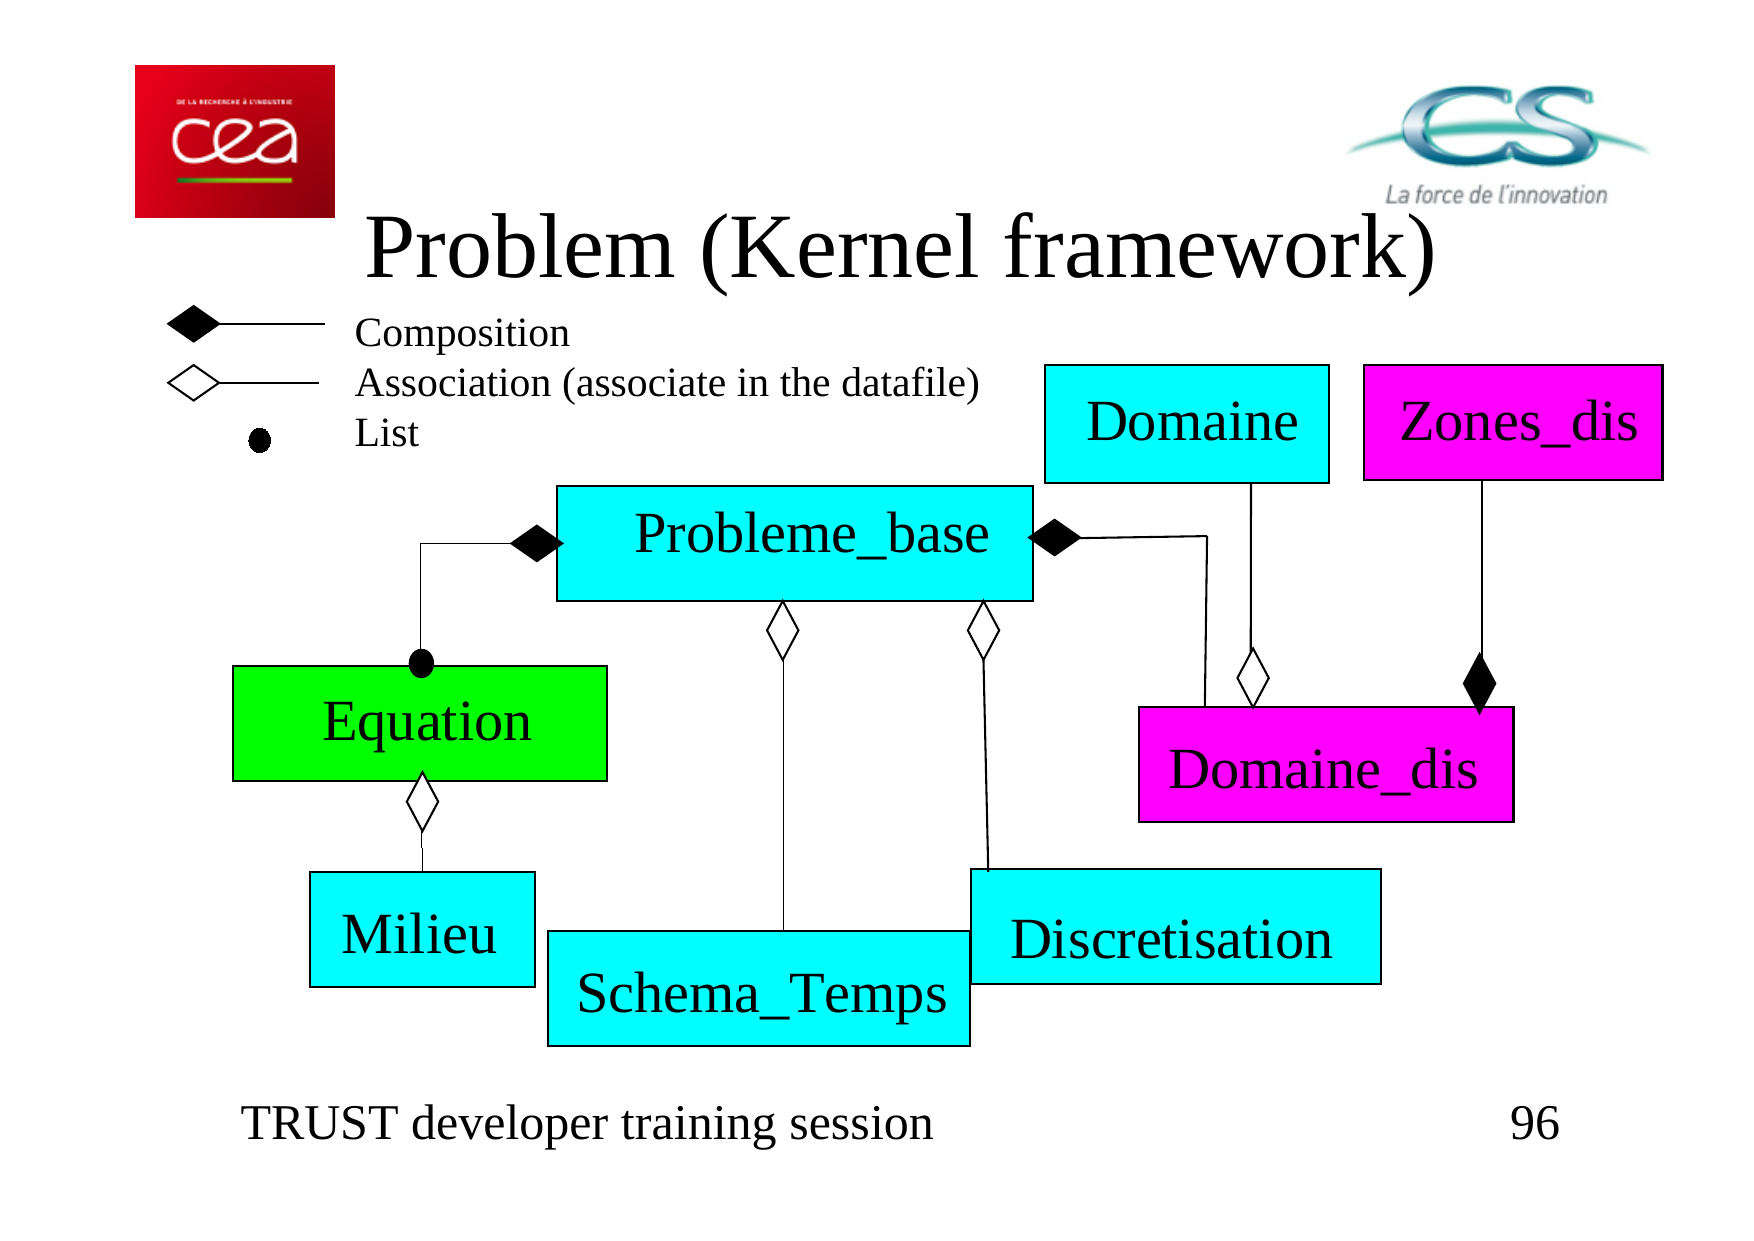

# Problem (Kernel framework)
Composition
Association (associate in the datafile)
List
Domaine
Zones_dis
 Probleme_base
Equation
Domaine_dis
Discretisation
Milieu
Schema_Temps
TRUST developer training session
96